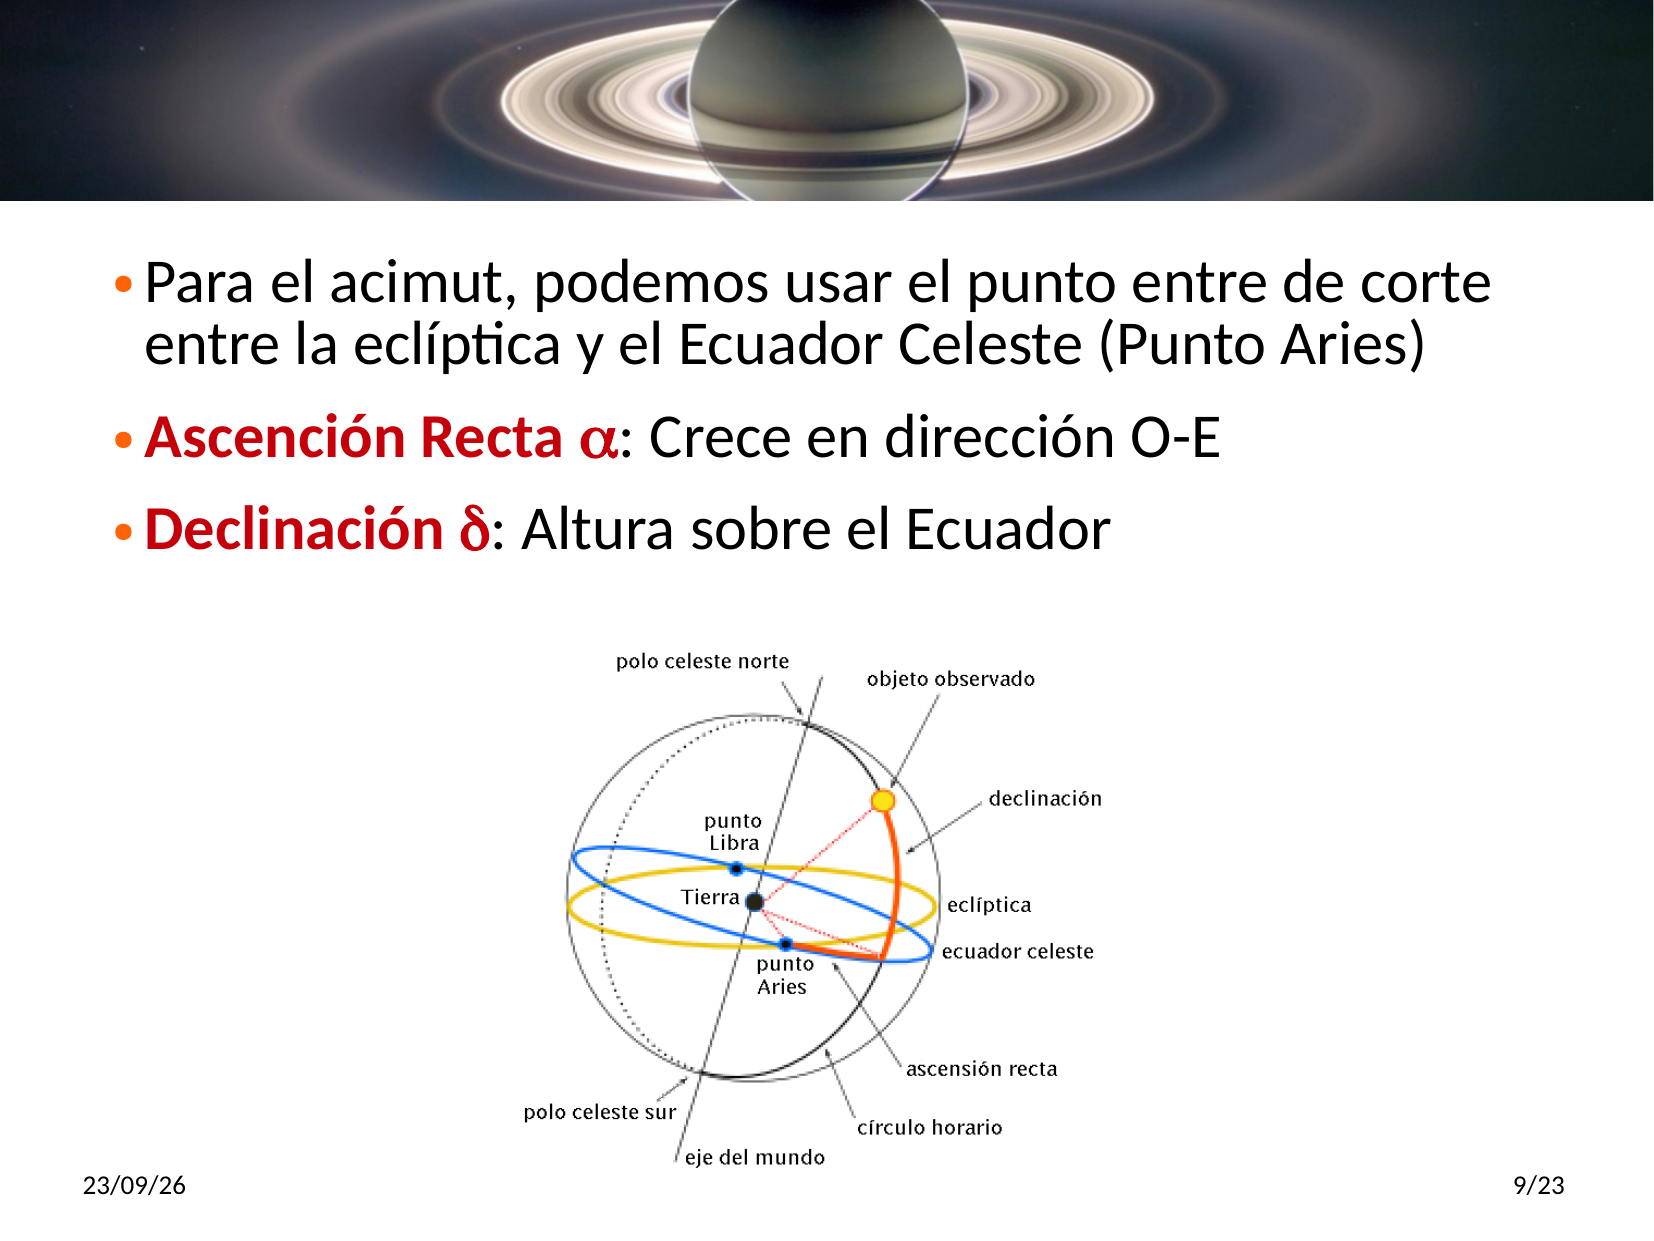

#
Para el acimut, podemos usar el punto entre de corte entre la eclíptica y el Ecuador Celeste (Punto Aries)
Ascención Recta a: Crece en dirección O-E
Declinación d: Altura sobre el Ecuador
Astronomía (Asorey)
9